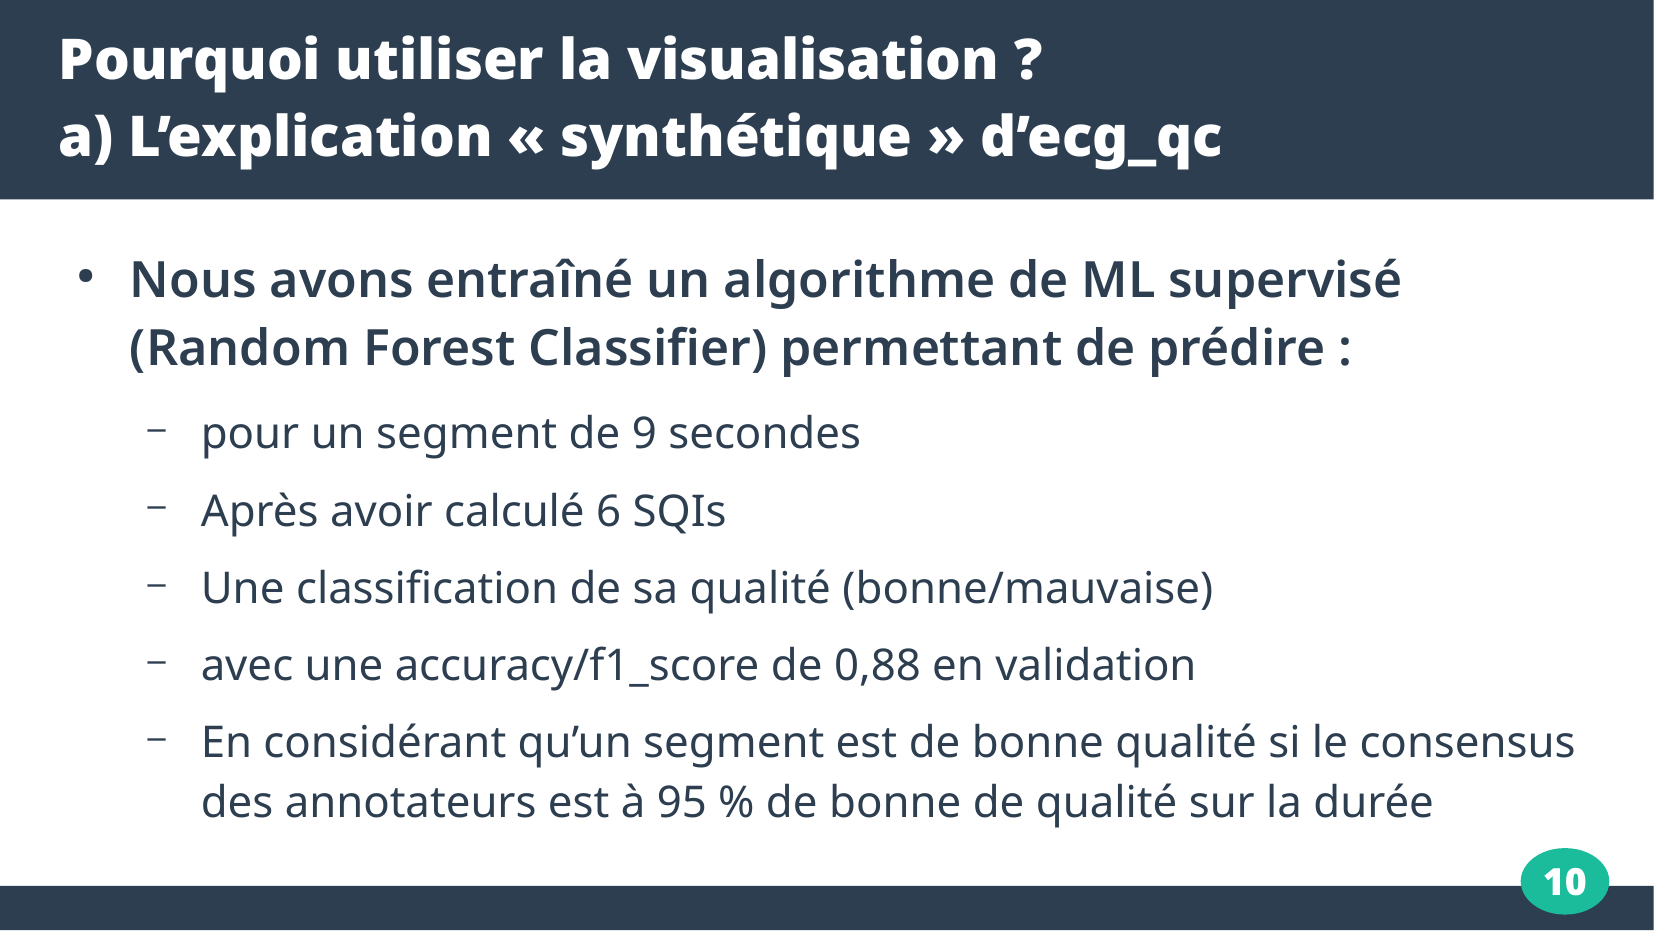

# Pourquoi utiliser la visualisation ? a) L’explication « synthétique » d’ecg_qc
Nous avons entraîné un algorithme de ML supervisé (Random Forest Classifier) permettant de prédire :
pour un segment de 9 secondes
Après avoir calculé 6 SQIs
Une classification de sa qualité (bonne/mauvaise)
avec une accuracy/f1_score de 0,88 en validation
En considérant qu’un segment est de bonne qualité si le consensus des annotateurs est à 95 % de bonne de qualité sur la durée
10